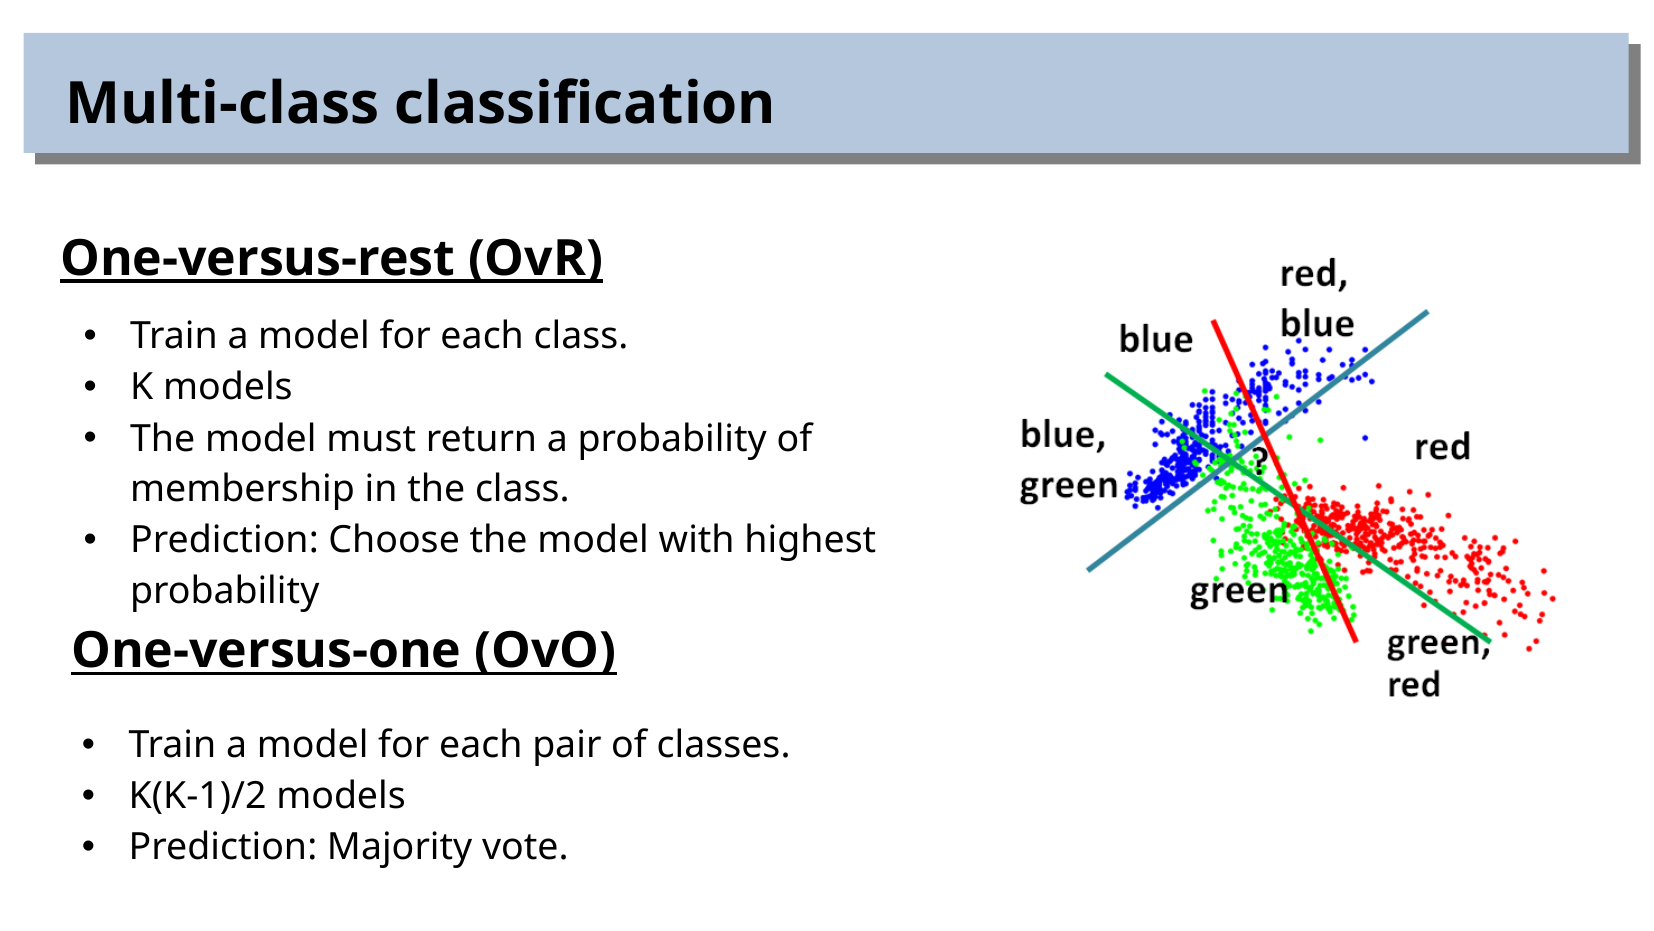

Multi-class classification
One-versus-rest (OvR)
Train a model for each class.
K models
The model must return a probability of membership in the class.
Prediction: Choose the model with highest probability
One-versus-one (OvO)
Train a model for each pair of classes.
K(K-1)/2 models
Prediction: Majority vote.